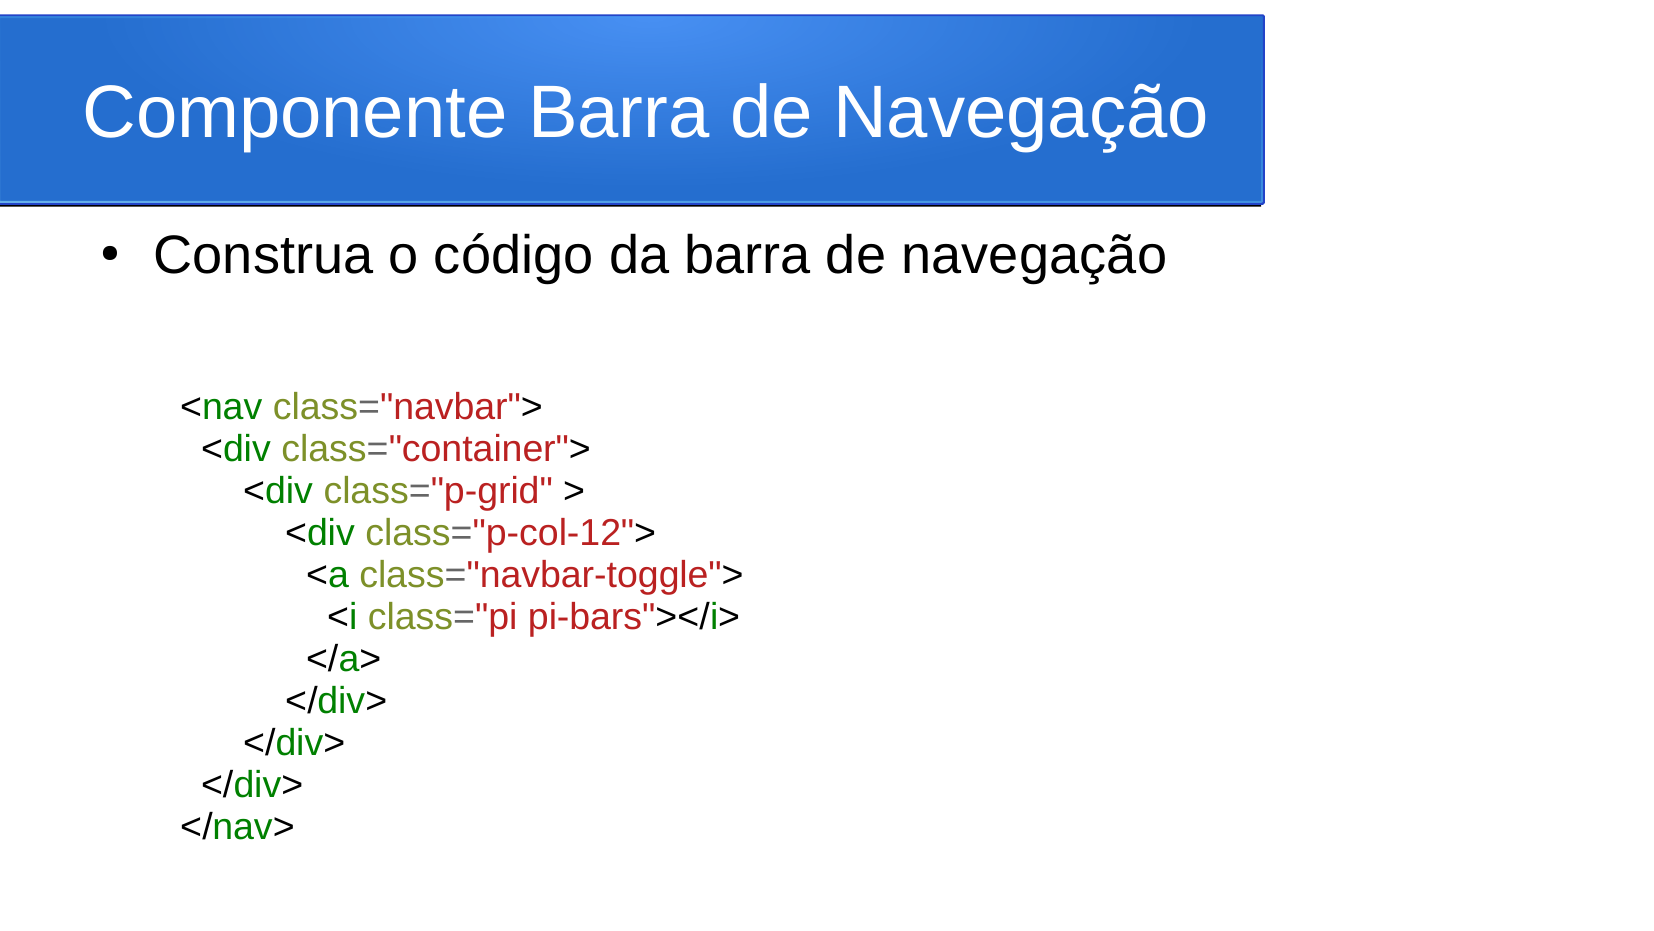

# Componente Barra de Navegação
Construa o código da barra de navegação
<nav class="navbar">
 <div class="container">
 <div class="p-grid" >
 <div class="p-col-12">
 <a class="navbar-toggle">
 <i class="pi pi-bars"></i>
 </a>
 </div>
 </div>
 </div>
</nav>